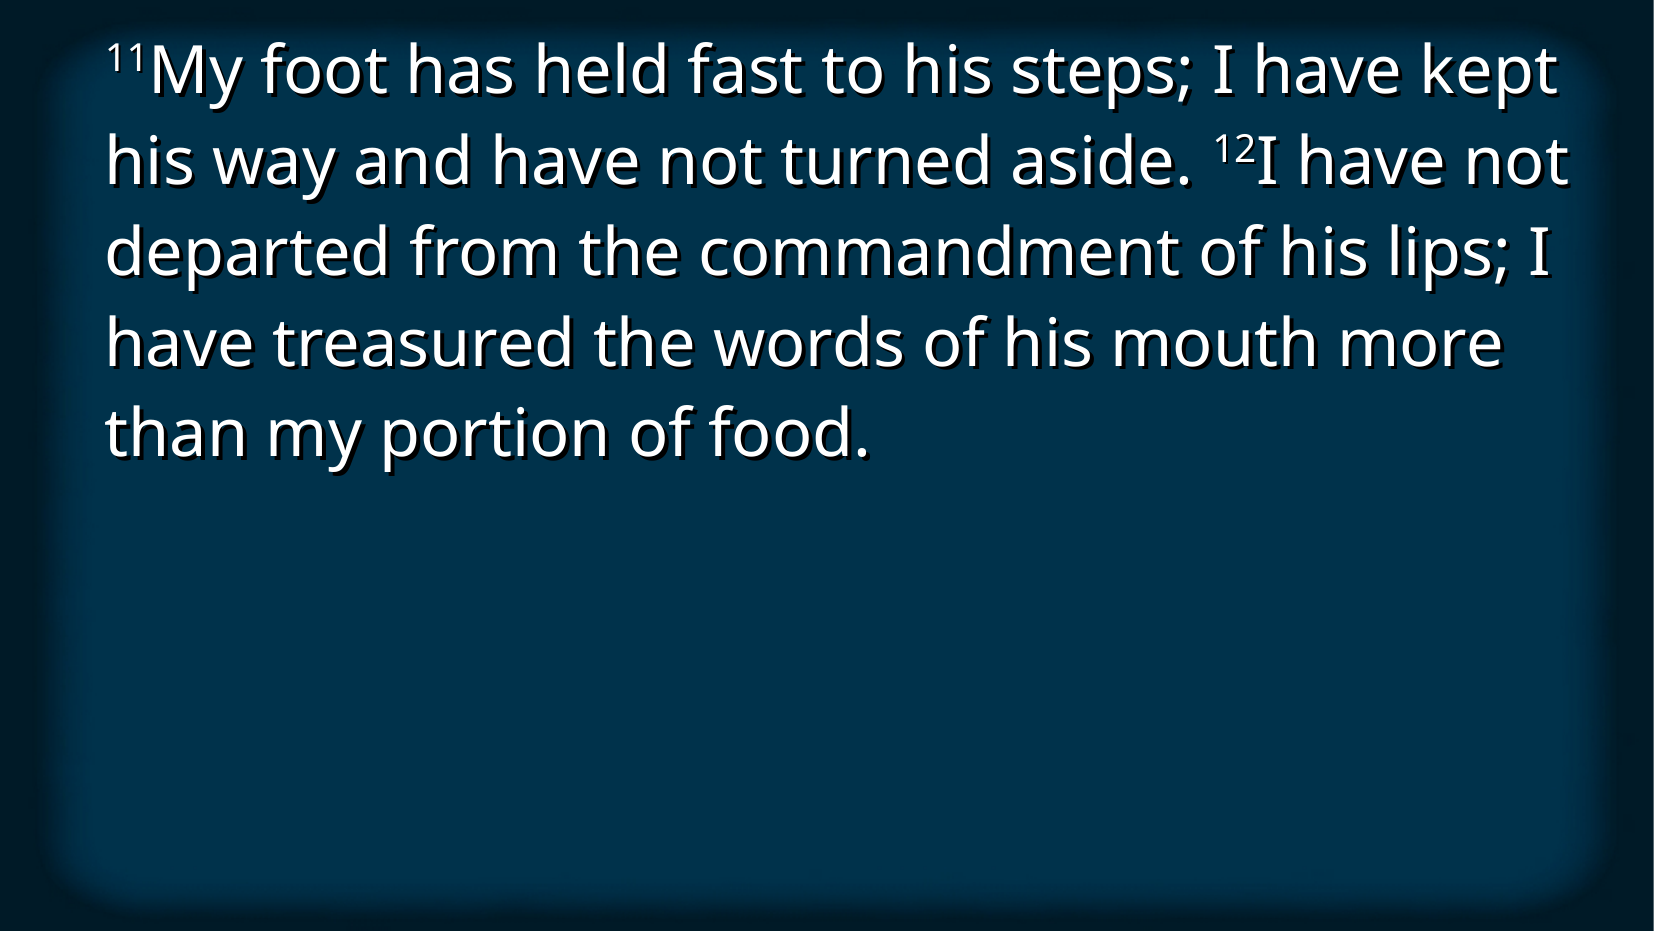

11My foot has held fast to his steps; I have kept his way and have not turned aside. 12I have not departed from the commandment of his lips; I have treasured the words of his mouth more than my portion of food.